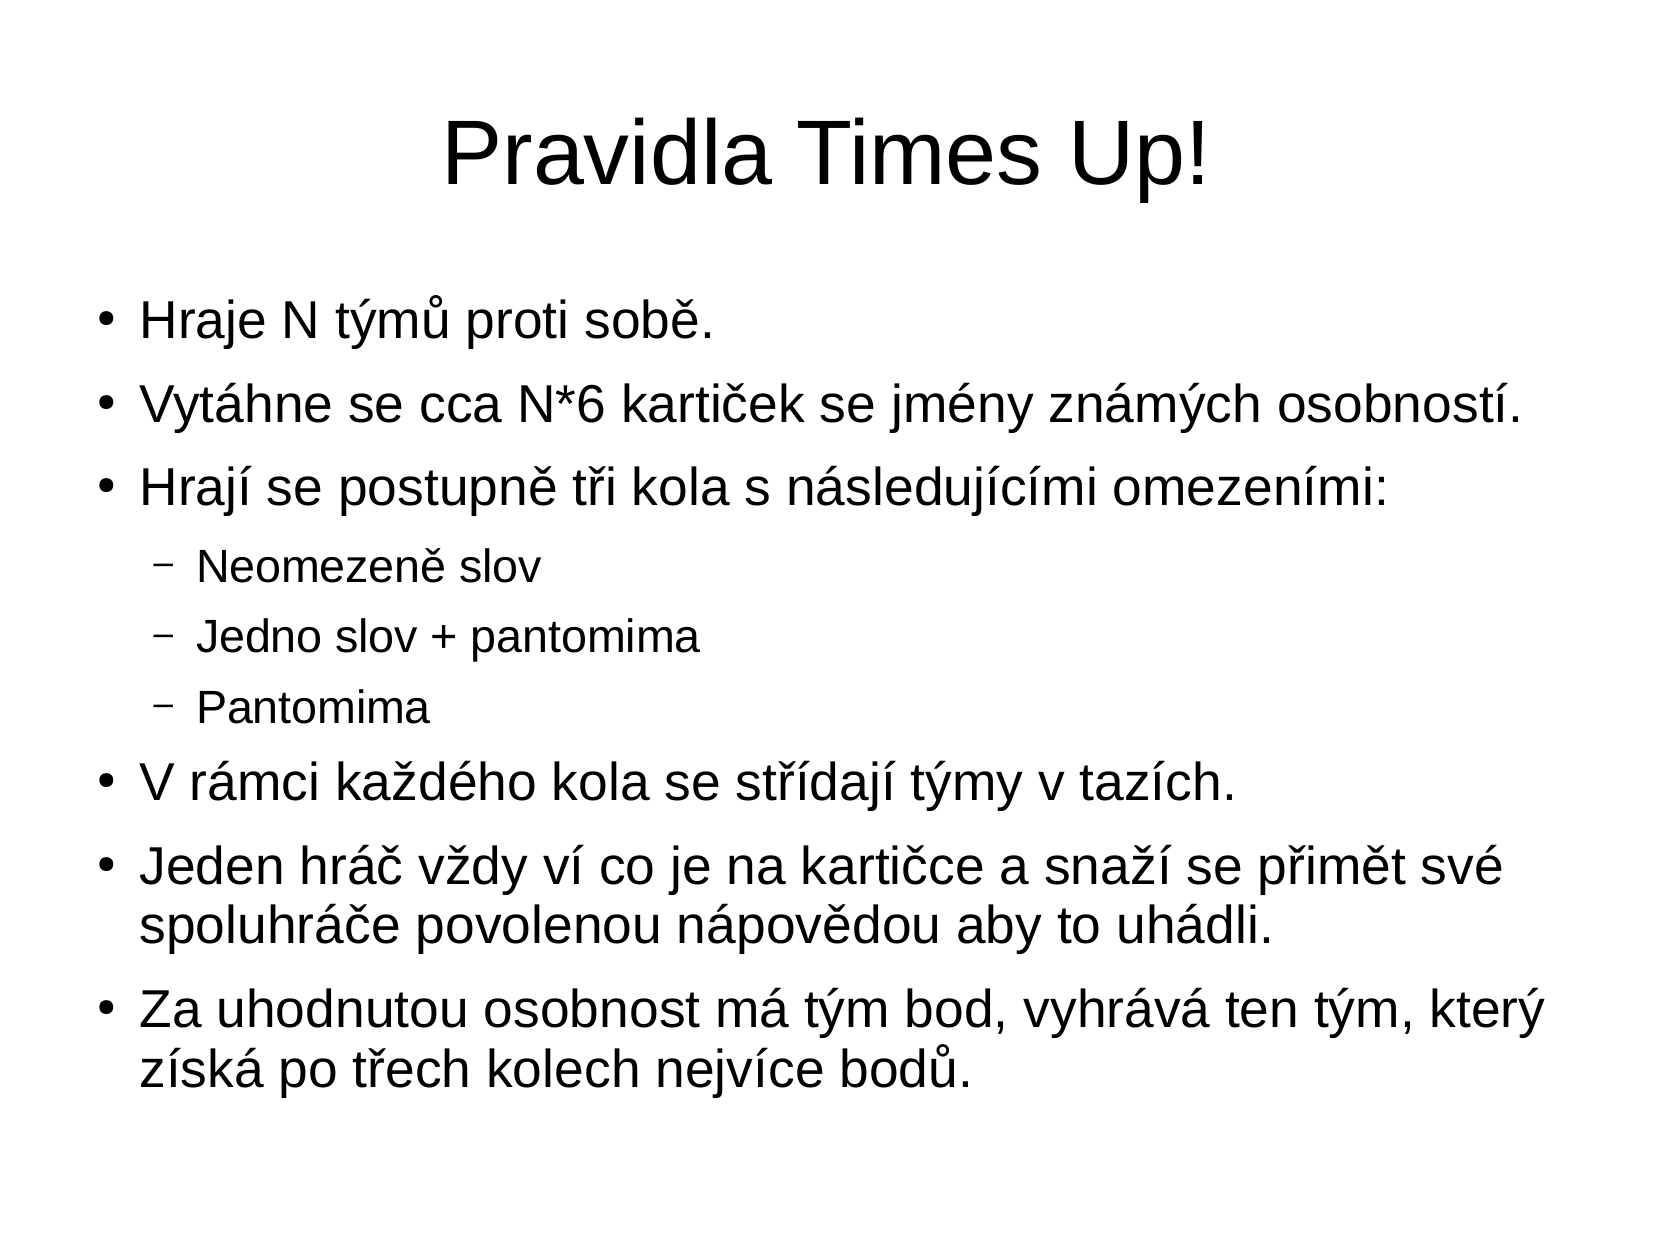

# Pravidla Times Up!
Hraje N týmů proti sobě.
Vytáhne se cca N*6 kartiček se jmény známých osobností.
Hrají se postupně tři kola s následujícími omezeními:
Neomezeně slov
Jedno slov + pantomima
Pantomima
V rámci každého kola se střídají týmy v tazích.
Jeden hráč vždy ví co je na kartičce a snaží se přimět své spoluhráče povolenou nápovědou aby to uhádli.
Za uhodnutou osobnost má tým bod, vyhrává ten tým, který získá po třech kolech nejvíce bodů.